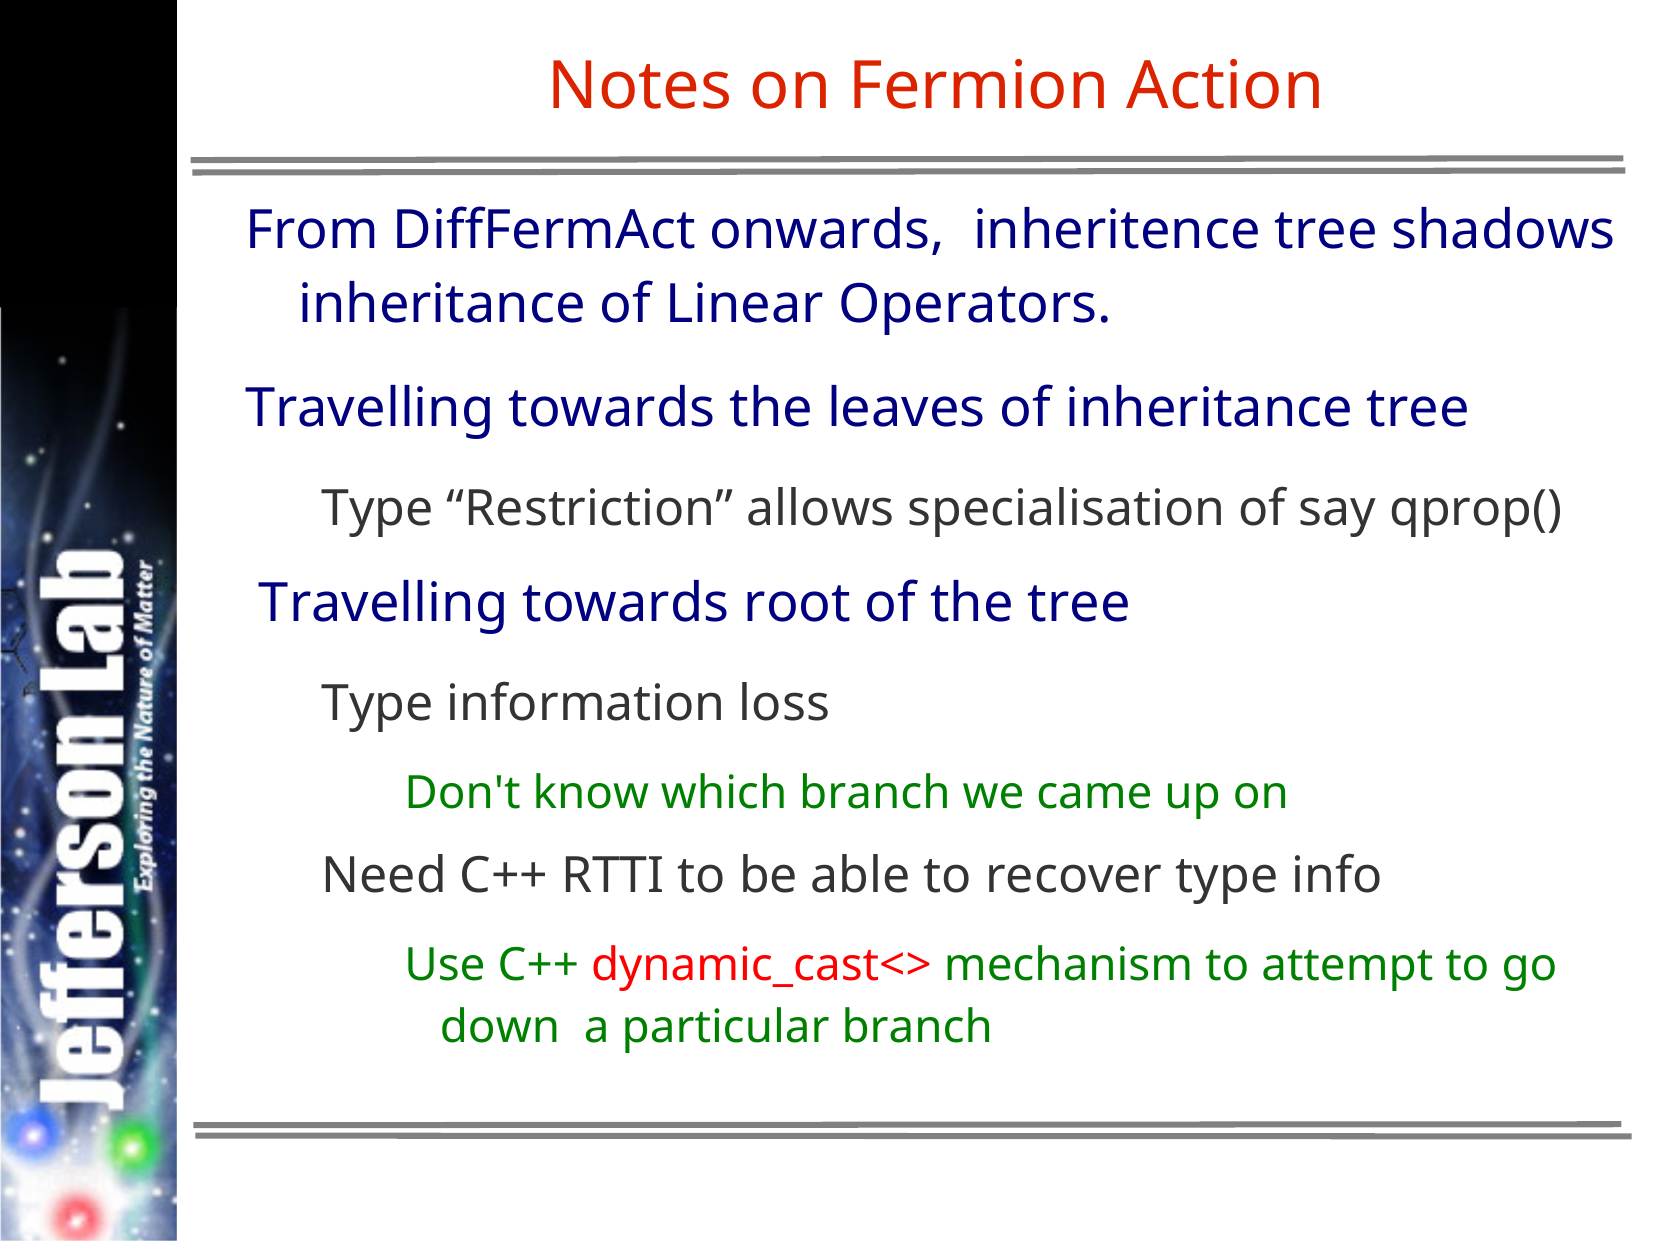

# Notes on Fermion Action
From DiffFermAct onwards, inheritence tree shadows inheritance of Linear Operators.
Travelling towards the leaves of inheritance tree
Type “Restriction” allows specialisation of say qprop()
 Travelling towards root of the tree
Type information loss
Don't know which branch we came up on
Need C++ RTTI to be able to recover type info
Use C++ dynamic_cast<> mechanism to attempt to go down a particular branch